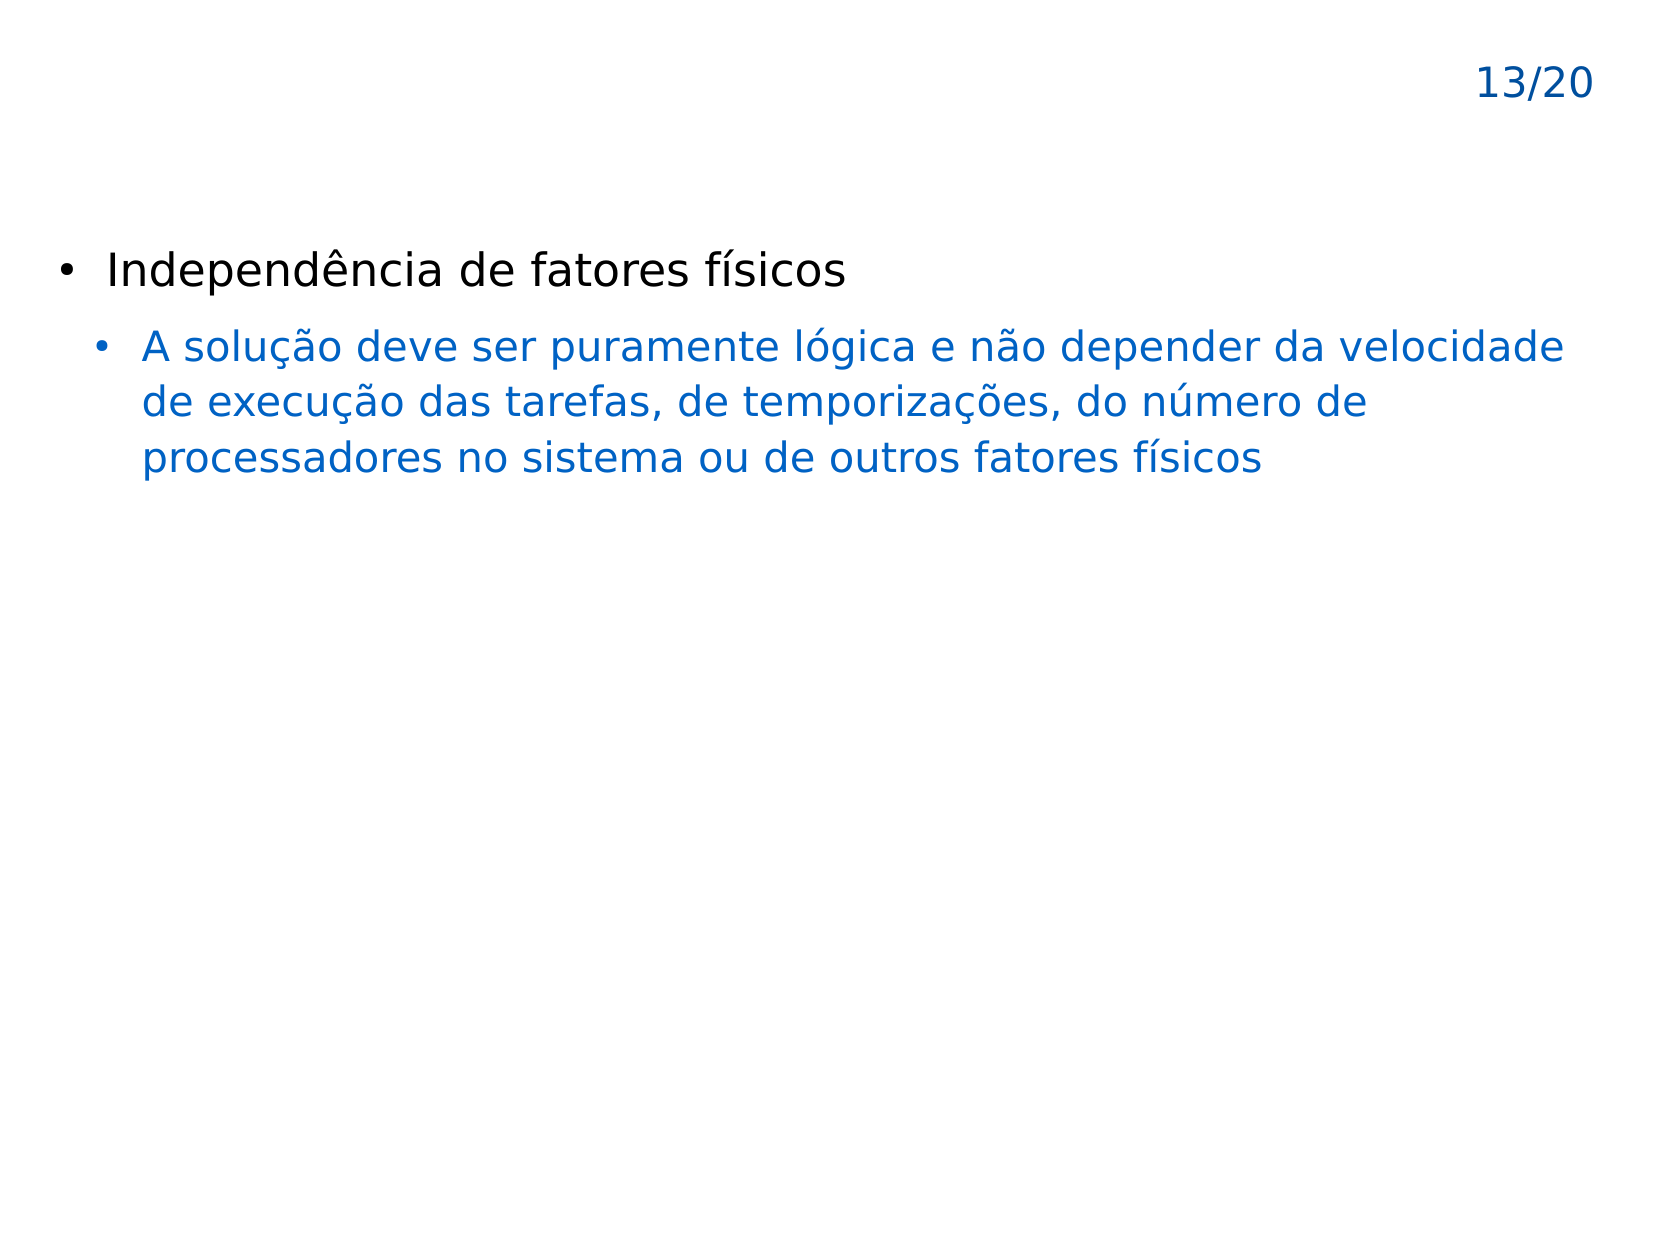

#
13
Independência de fatores físicos
A solução deve ser puramente lógica e não depender da velocidade de execução das tarefas, de temporizações, do número de processadores no sistema ou de outros fatores físicos